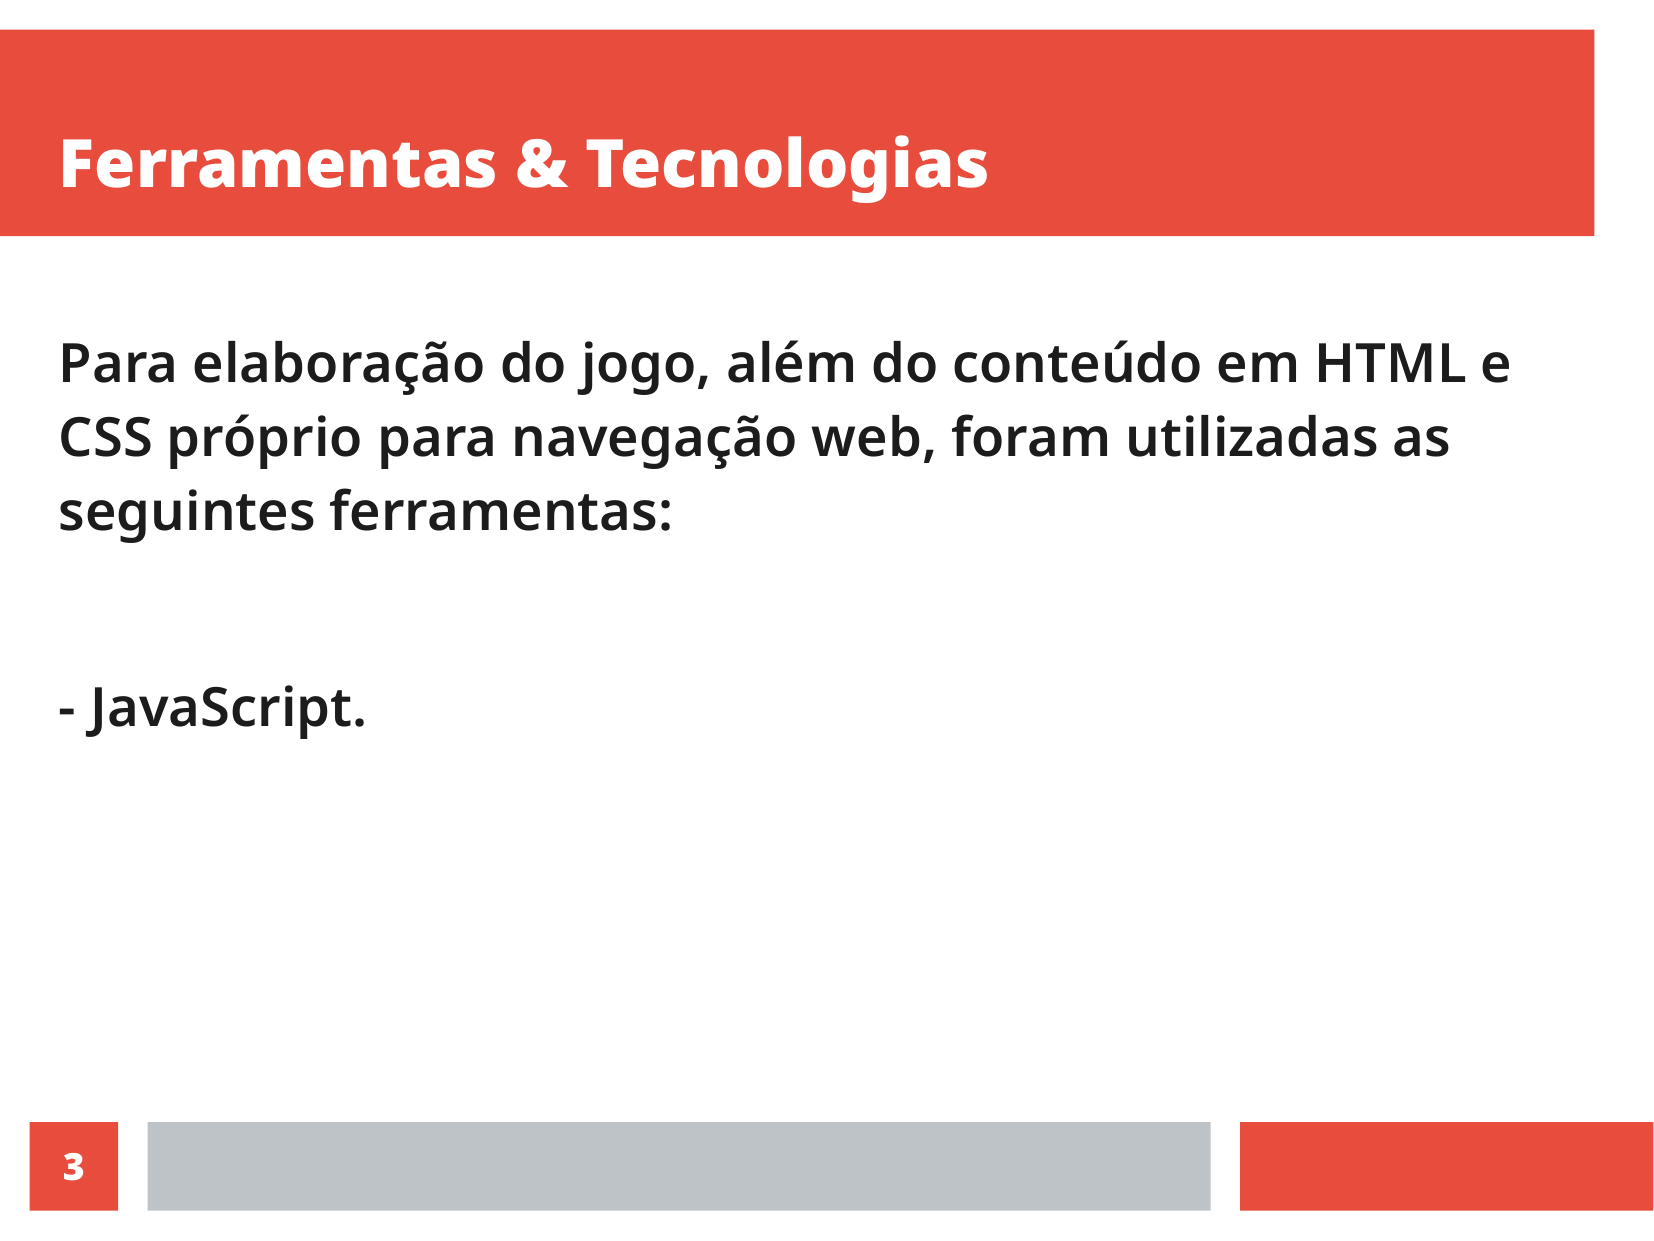

# Ferramentas & Tecnologias
Para elaboração do jogo, além do conteúdo em HTML e CSS próprio para navegação web, foram utilizadas as seguintes ferramentas:
- JavaScript.
3